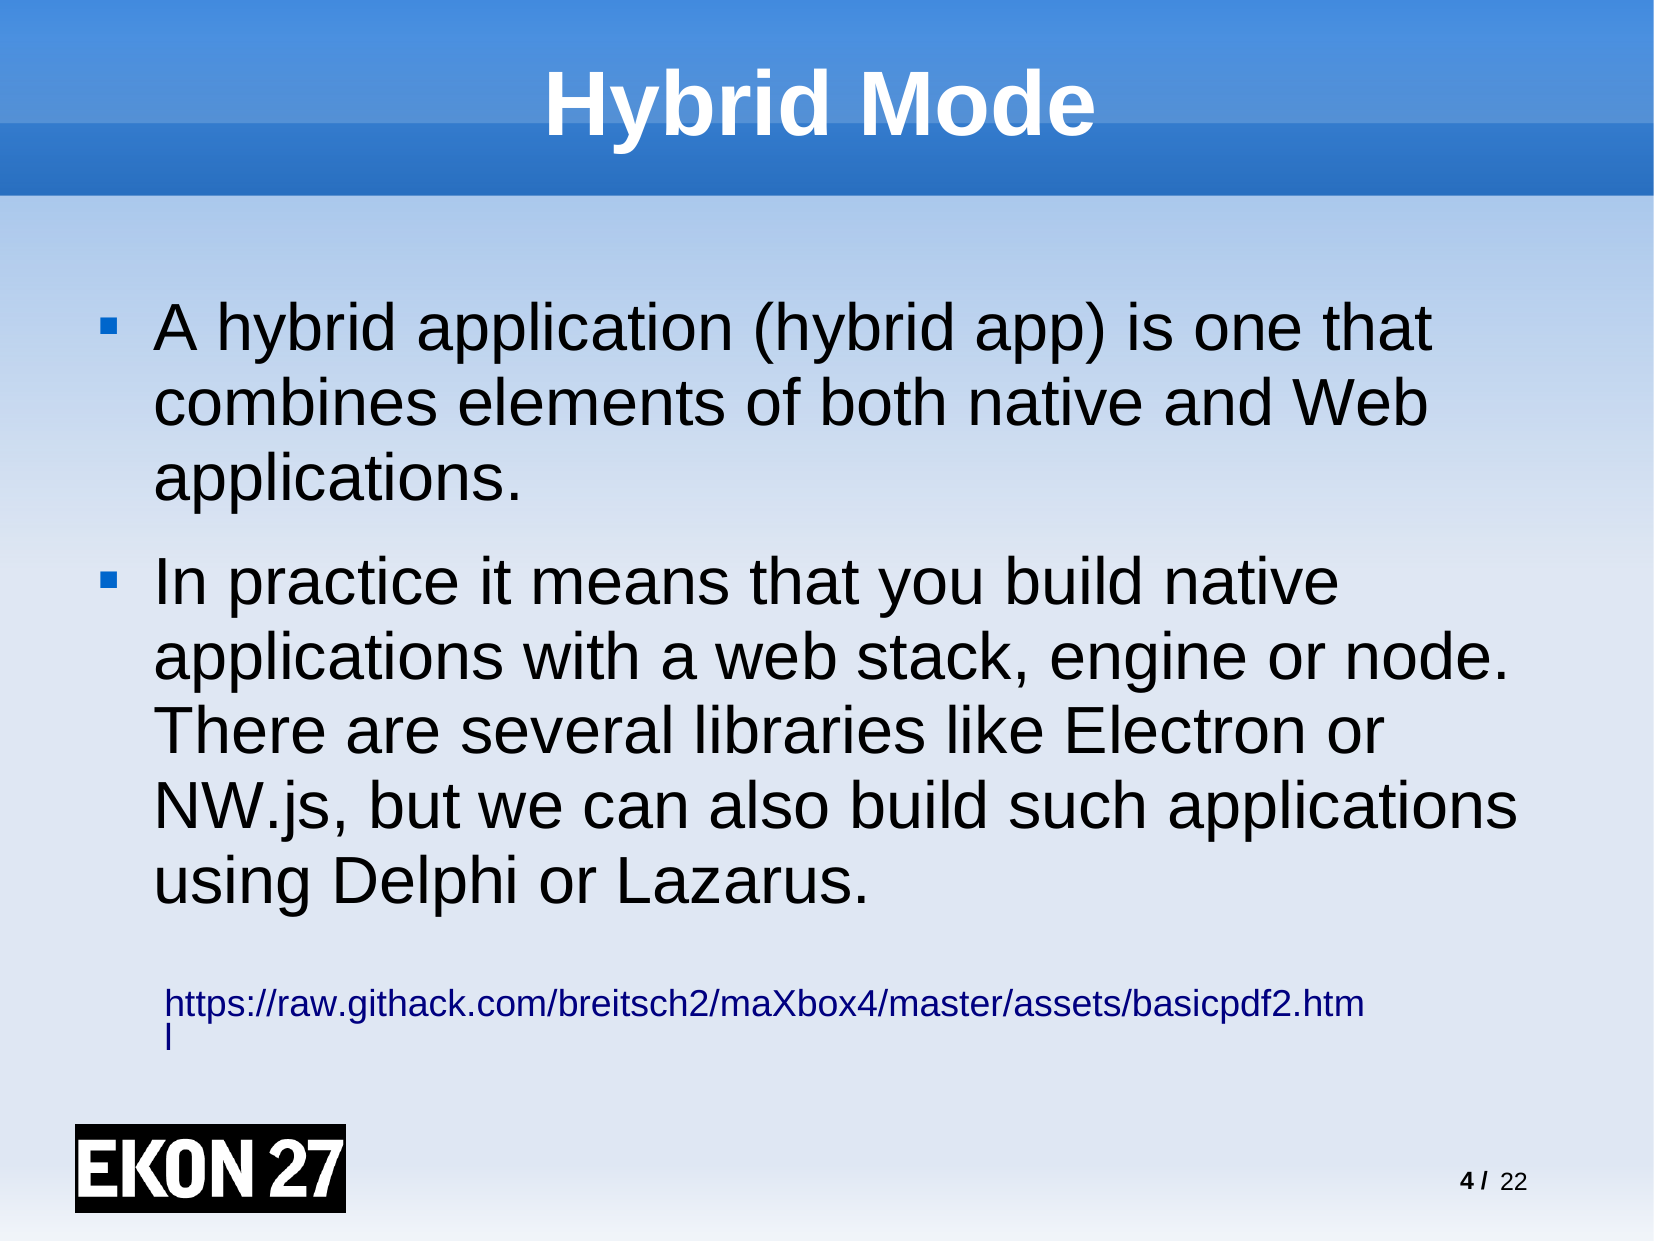

# Hybrid Mode
A hybrid application (hybrid app) is one that combines elements of both native and Web applications.
In practice it means that you build native applications with a web stack, engine or node. There are several libraries like Electron or NW.js, but we can also build such applications using Delphi or Lazarus.
https://raw.githack.com/breitsch2/maXbox4/master/assets/basicpdf2.html
4